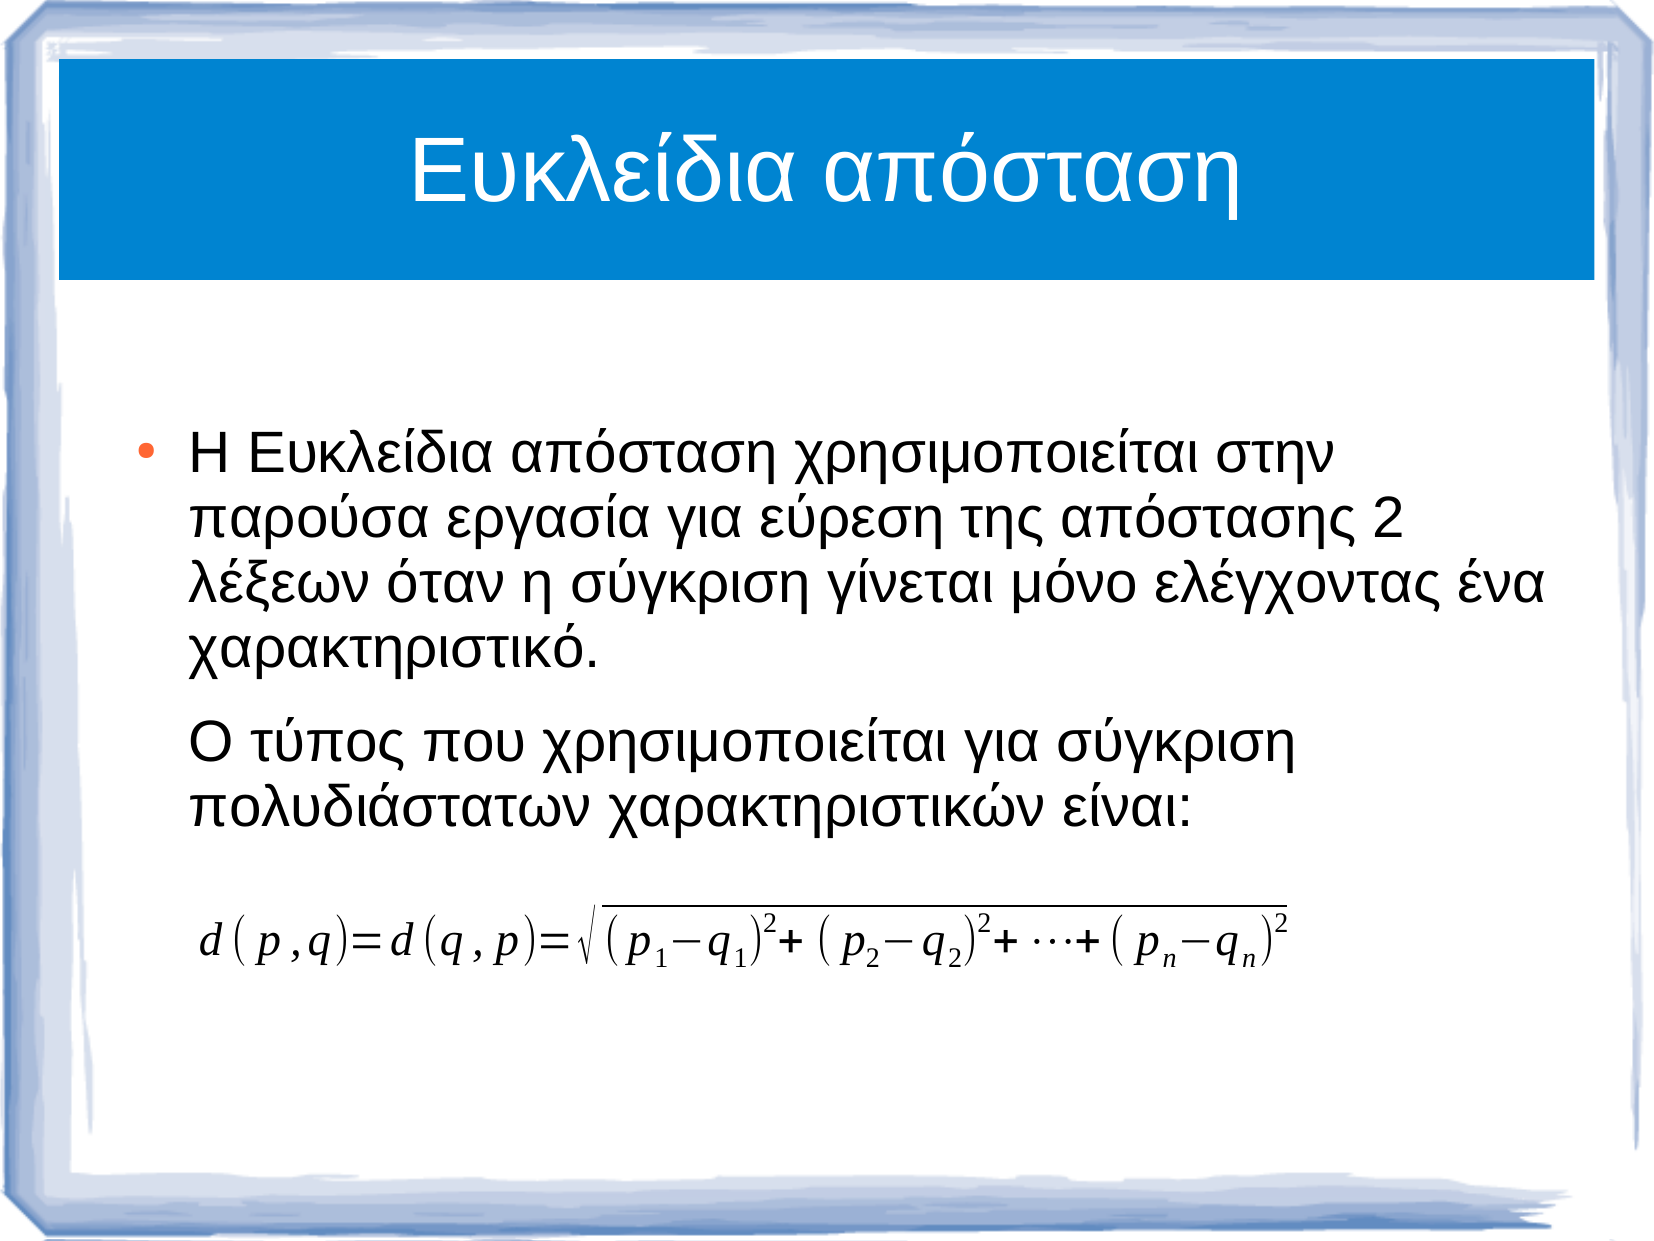

# Ευκλείδια απόσταση
Η Ευκλείδια απόσταση χρησιμοποιείται στην παρούσα εργασία για εύρεση της απόστασης 2 λέξεων όταν η σύγκριση γίνεται μόνο ελέγχοντας ένα χαρακτηριστικό.
Ο τύπος που χρησιμοποιείται για σύγκριση πολυδιάστατων χαρακτηριστικών είναι: